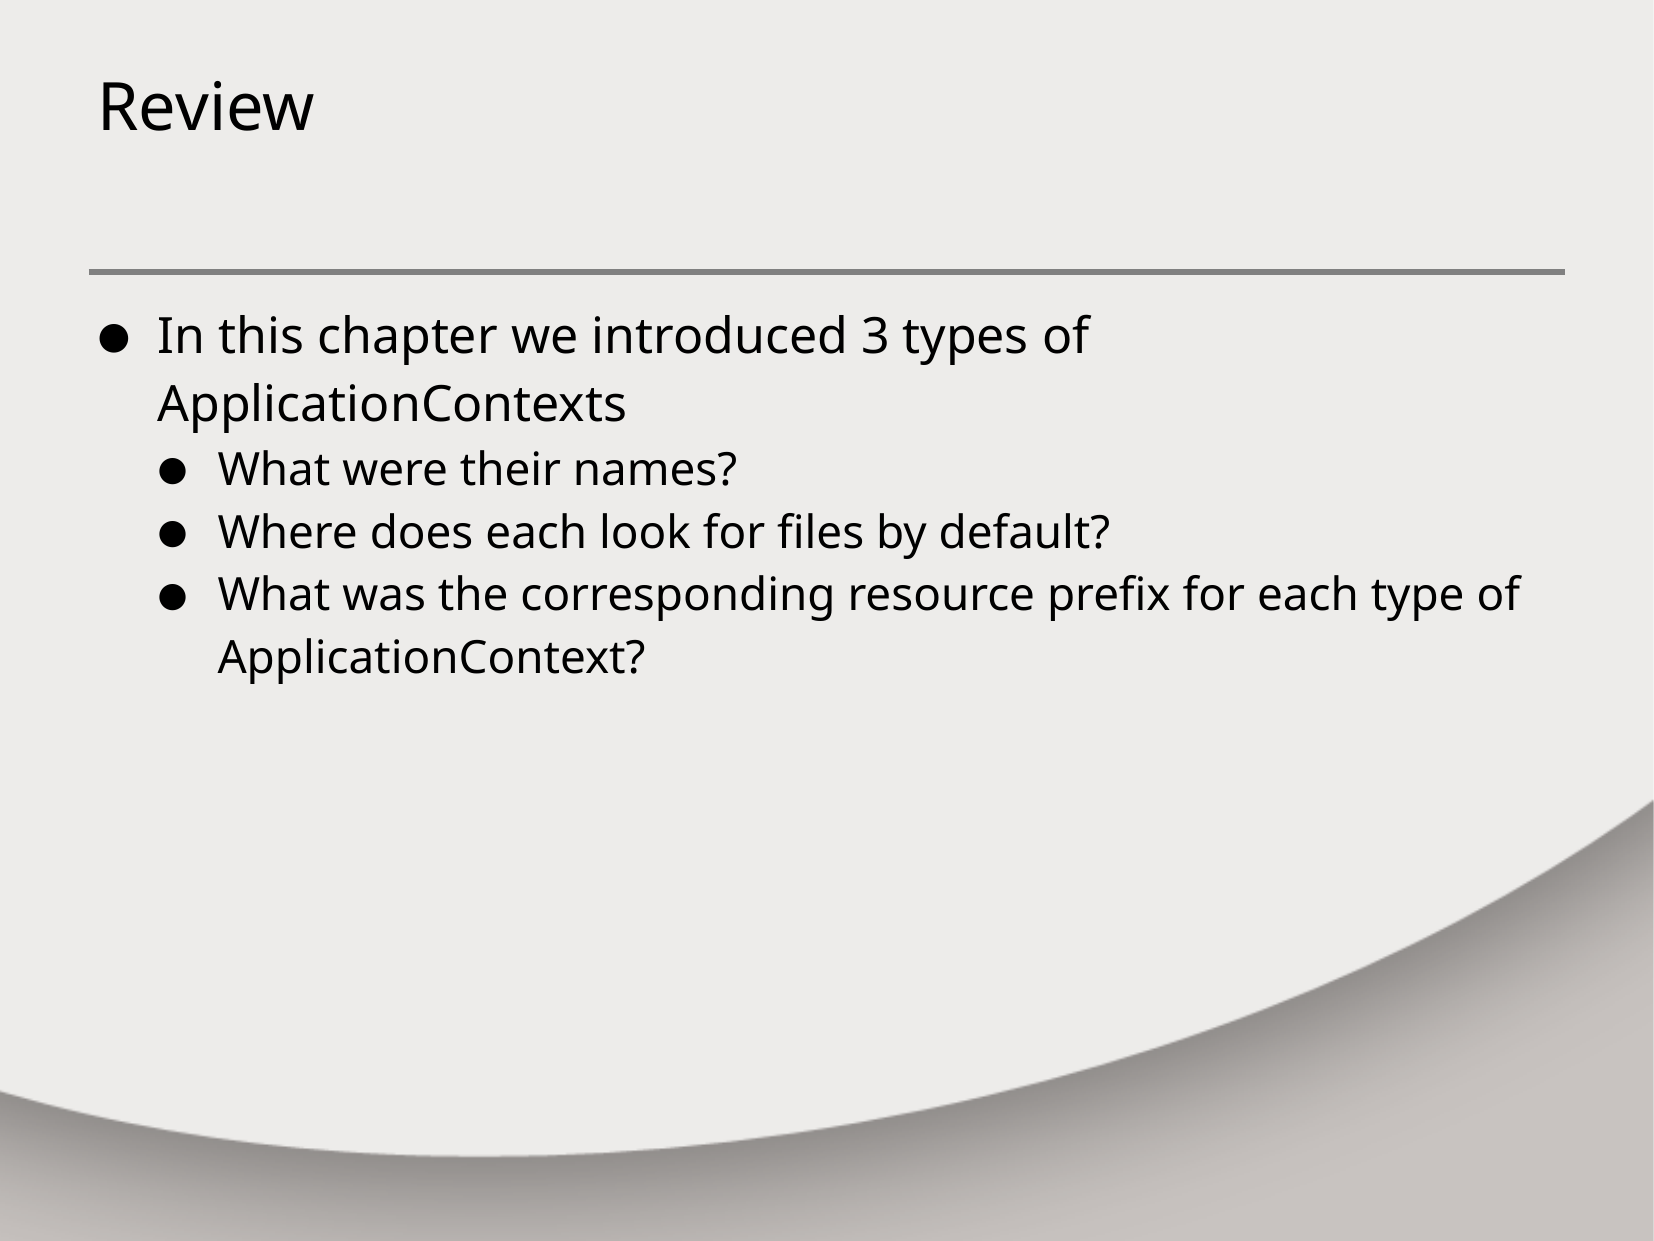

# Review
In this chapter we introduced 3 types of ApplicationContexts
What were their names?
Where does each look for files by default?
What was the corresponding resource prefix for each type of ApplicationContext?